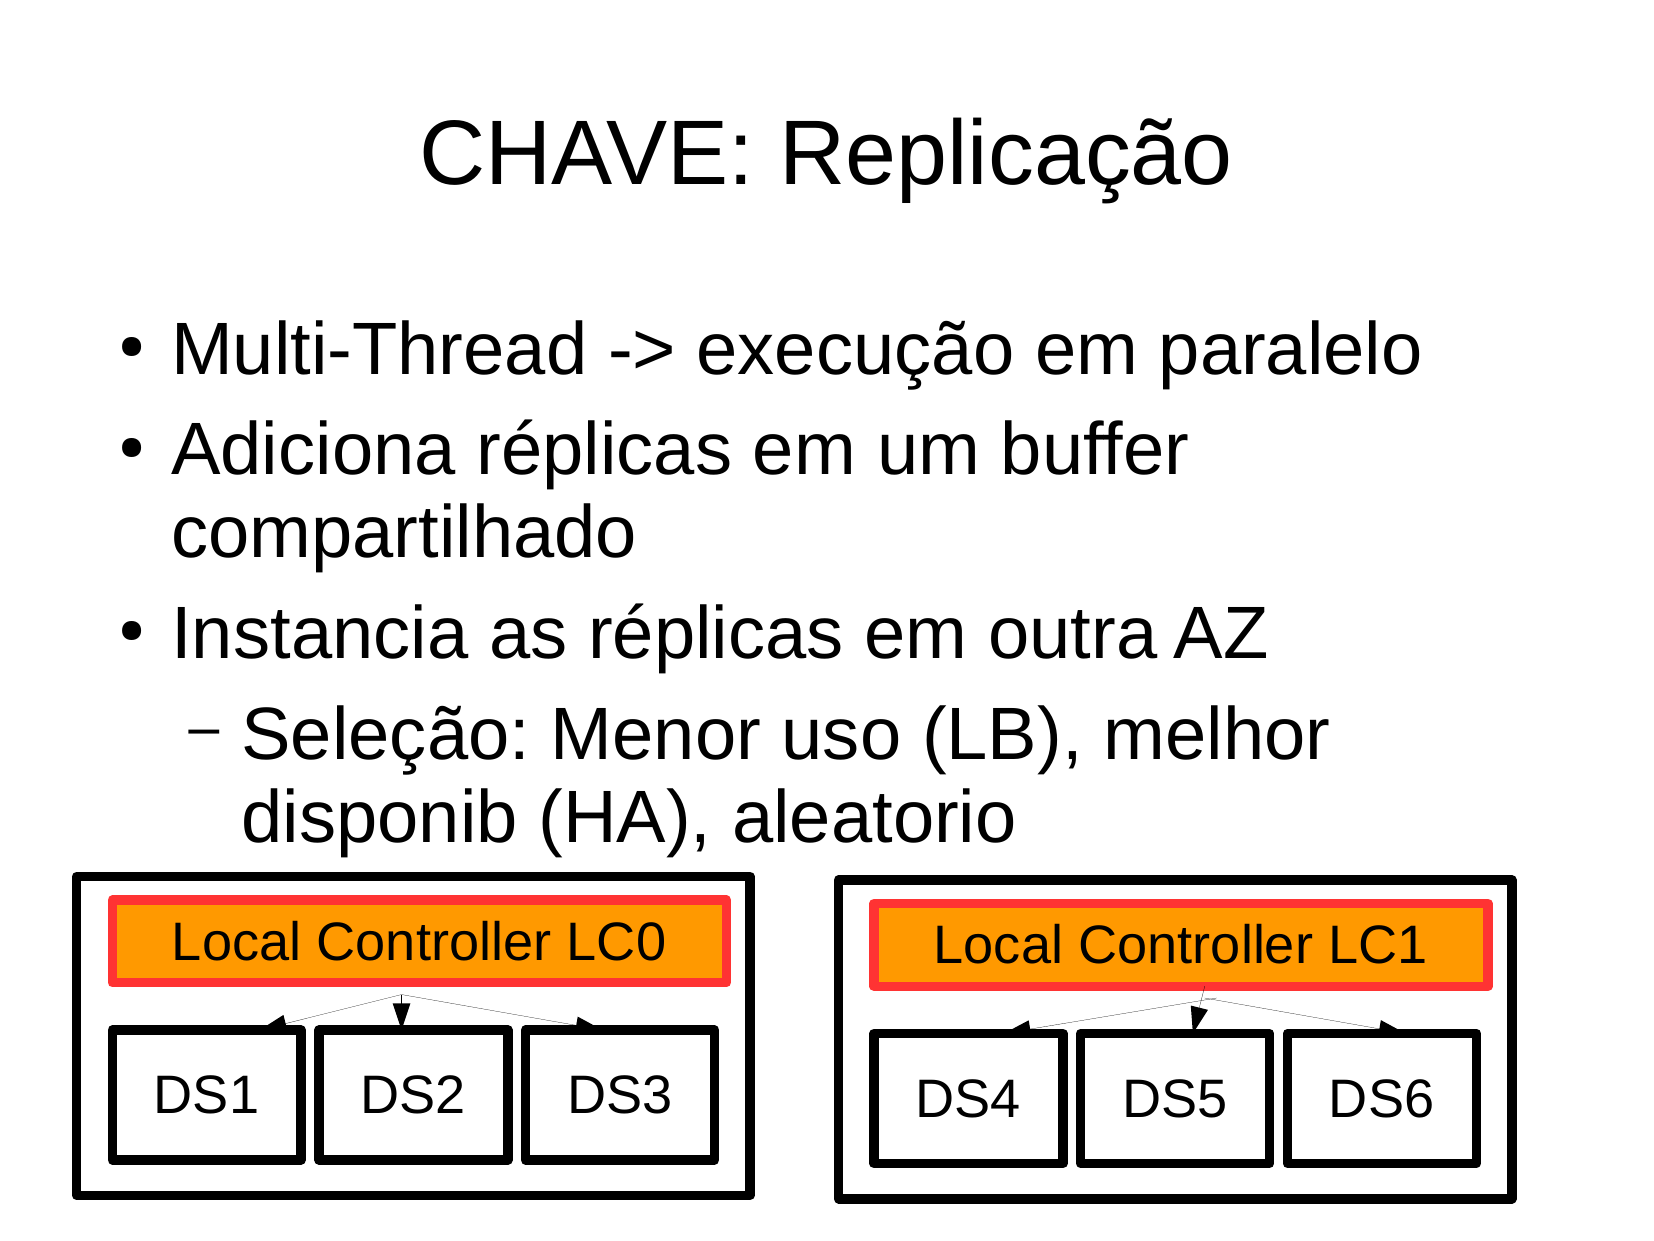

# CHAVE: Replicação
Multi-Thread -> execução em paralelo
Adiciona réplicas em um buffer compartilhado
Instancia as réplicas em outra AZ
Seleção: Menor uso (LB), melhor disponib (HA), aleatorio
Local Controller LC0
Local Controller LC1
DS1
DS2
DS3
DS4
DS5
DS6